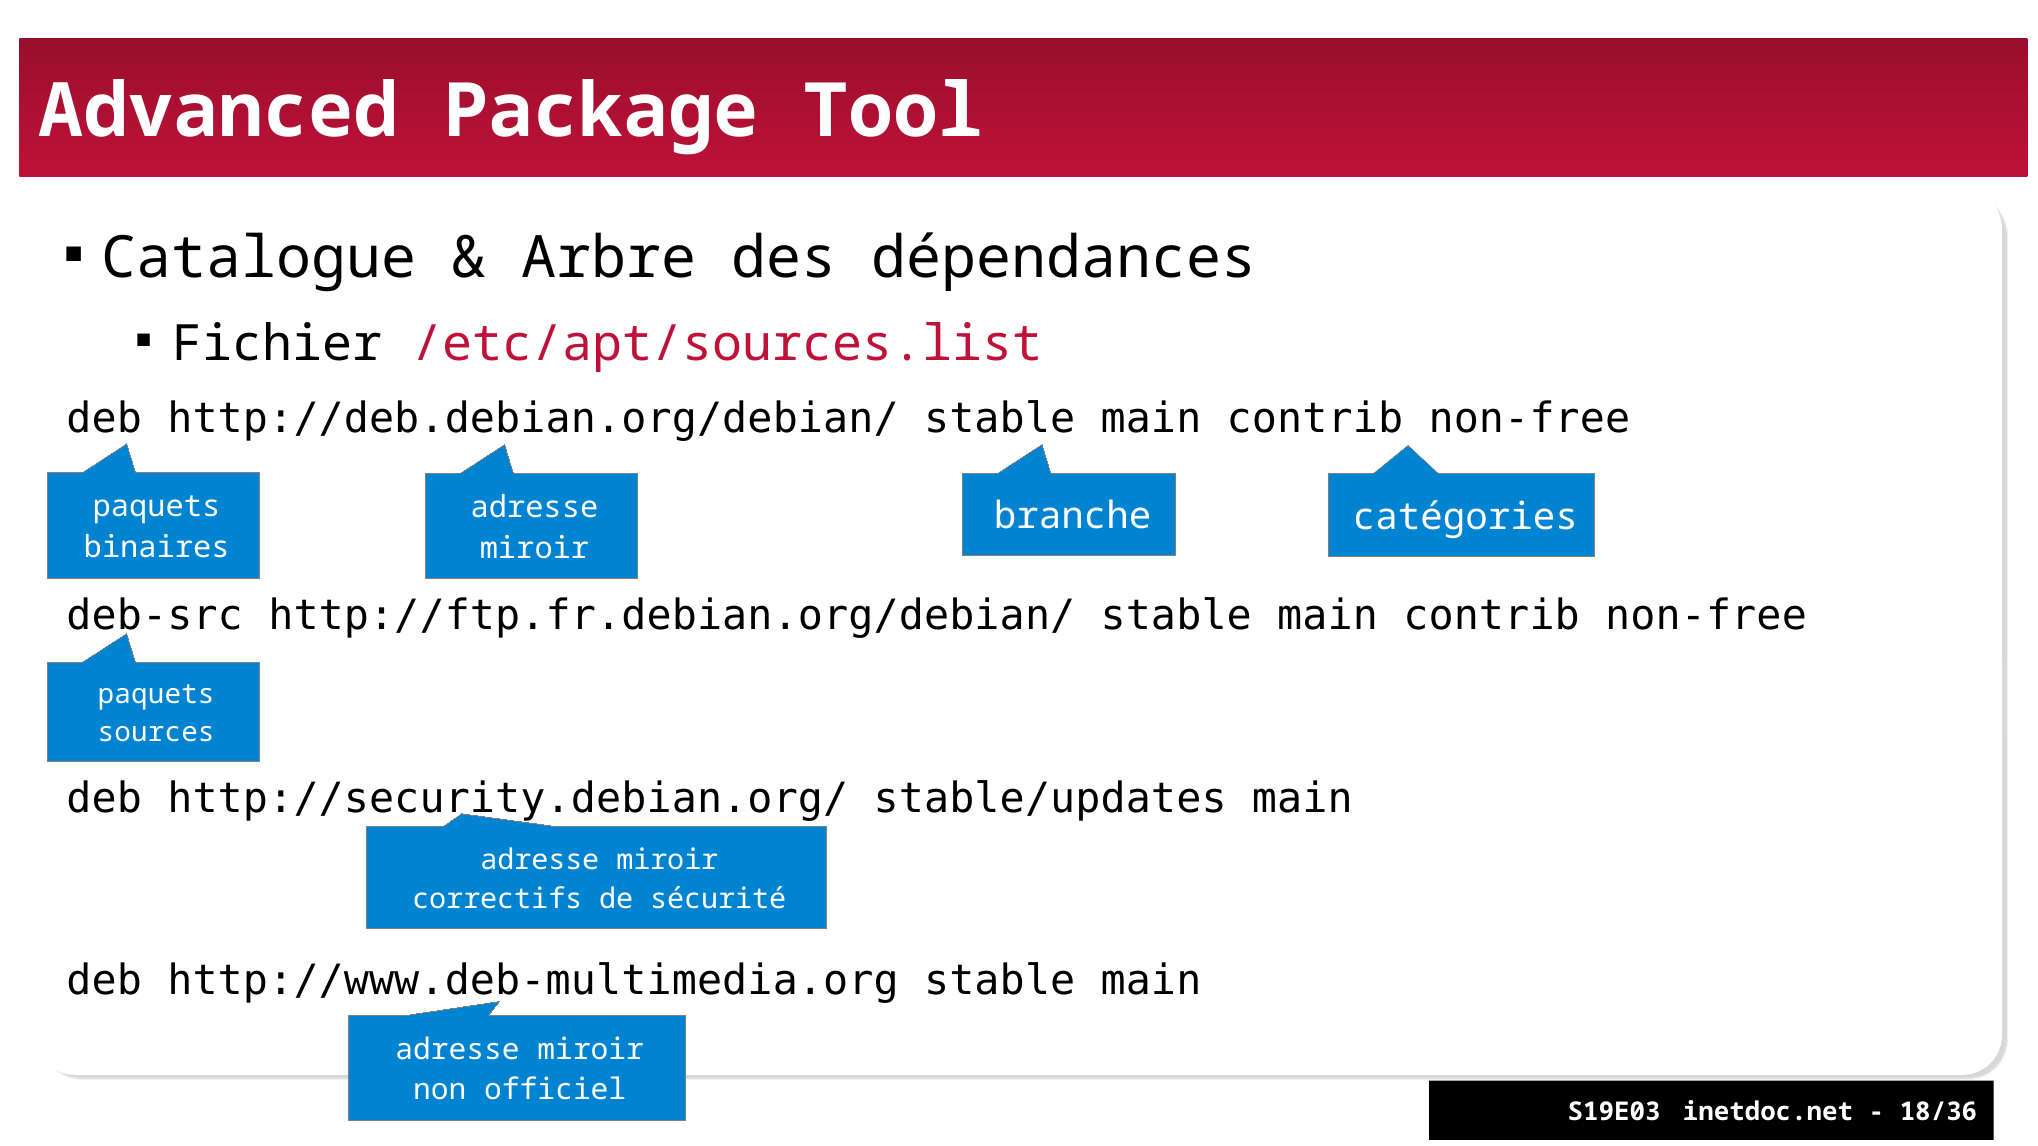

Advanced Package Tool
Catalogue & Arbre des dépendances
Fichier /etc/apt/sources.list
deb http://deb.debian.org/debian/ stable main contrib non-free
deb-src http://ftp.fr.debian.org/debian/ stable main contrib non-free
deb http://security.debian.org/ stable/updates main
deb http://www.deb-multimedia.org stable main
paquets
binaires
adresse
miroir
branche
catégories
paquets
sources
adresse miroir
correctifs de sécurité
adresse miroir
non officiel
S19E03	inetdoc.net - /36